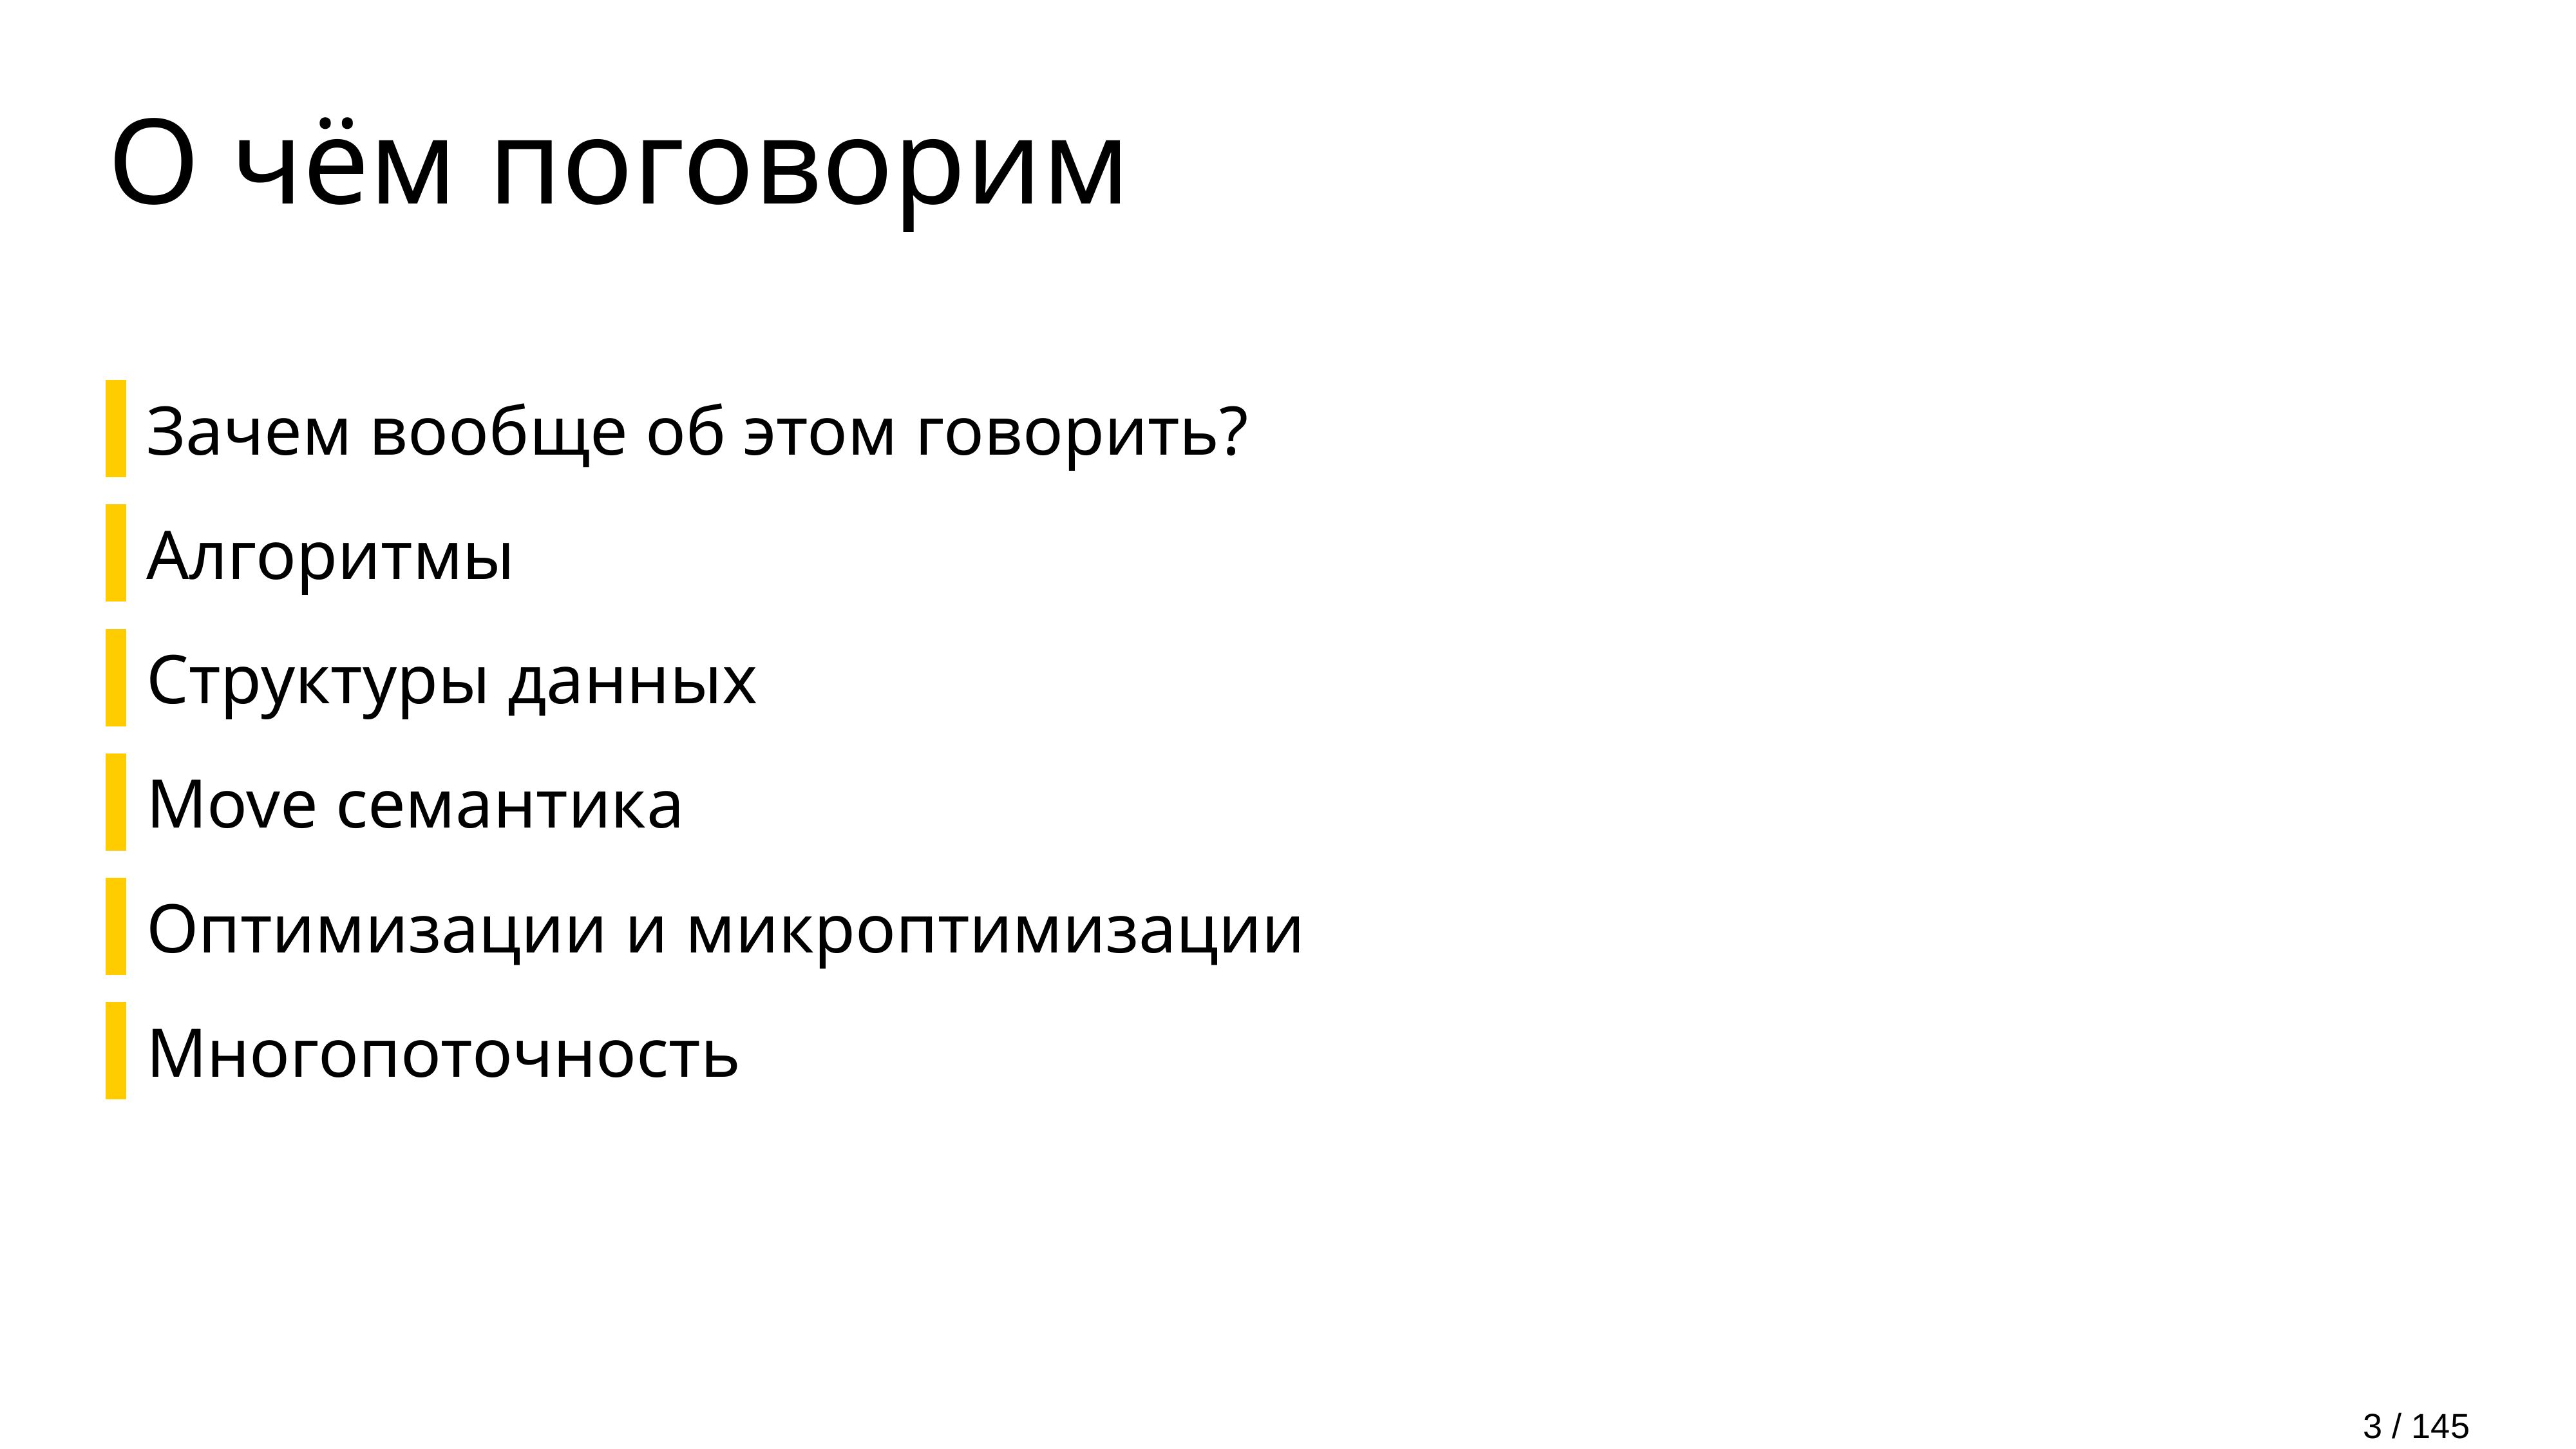

# О чём поговорим
 Зачем вообще об этом говорить?
 Алгоритмы
 Структуры данных
 Move семантика
 Оптимизации и микроптимизации
 Многопоточность